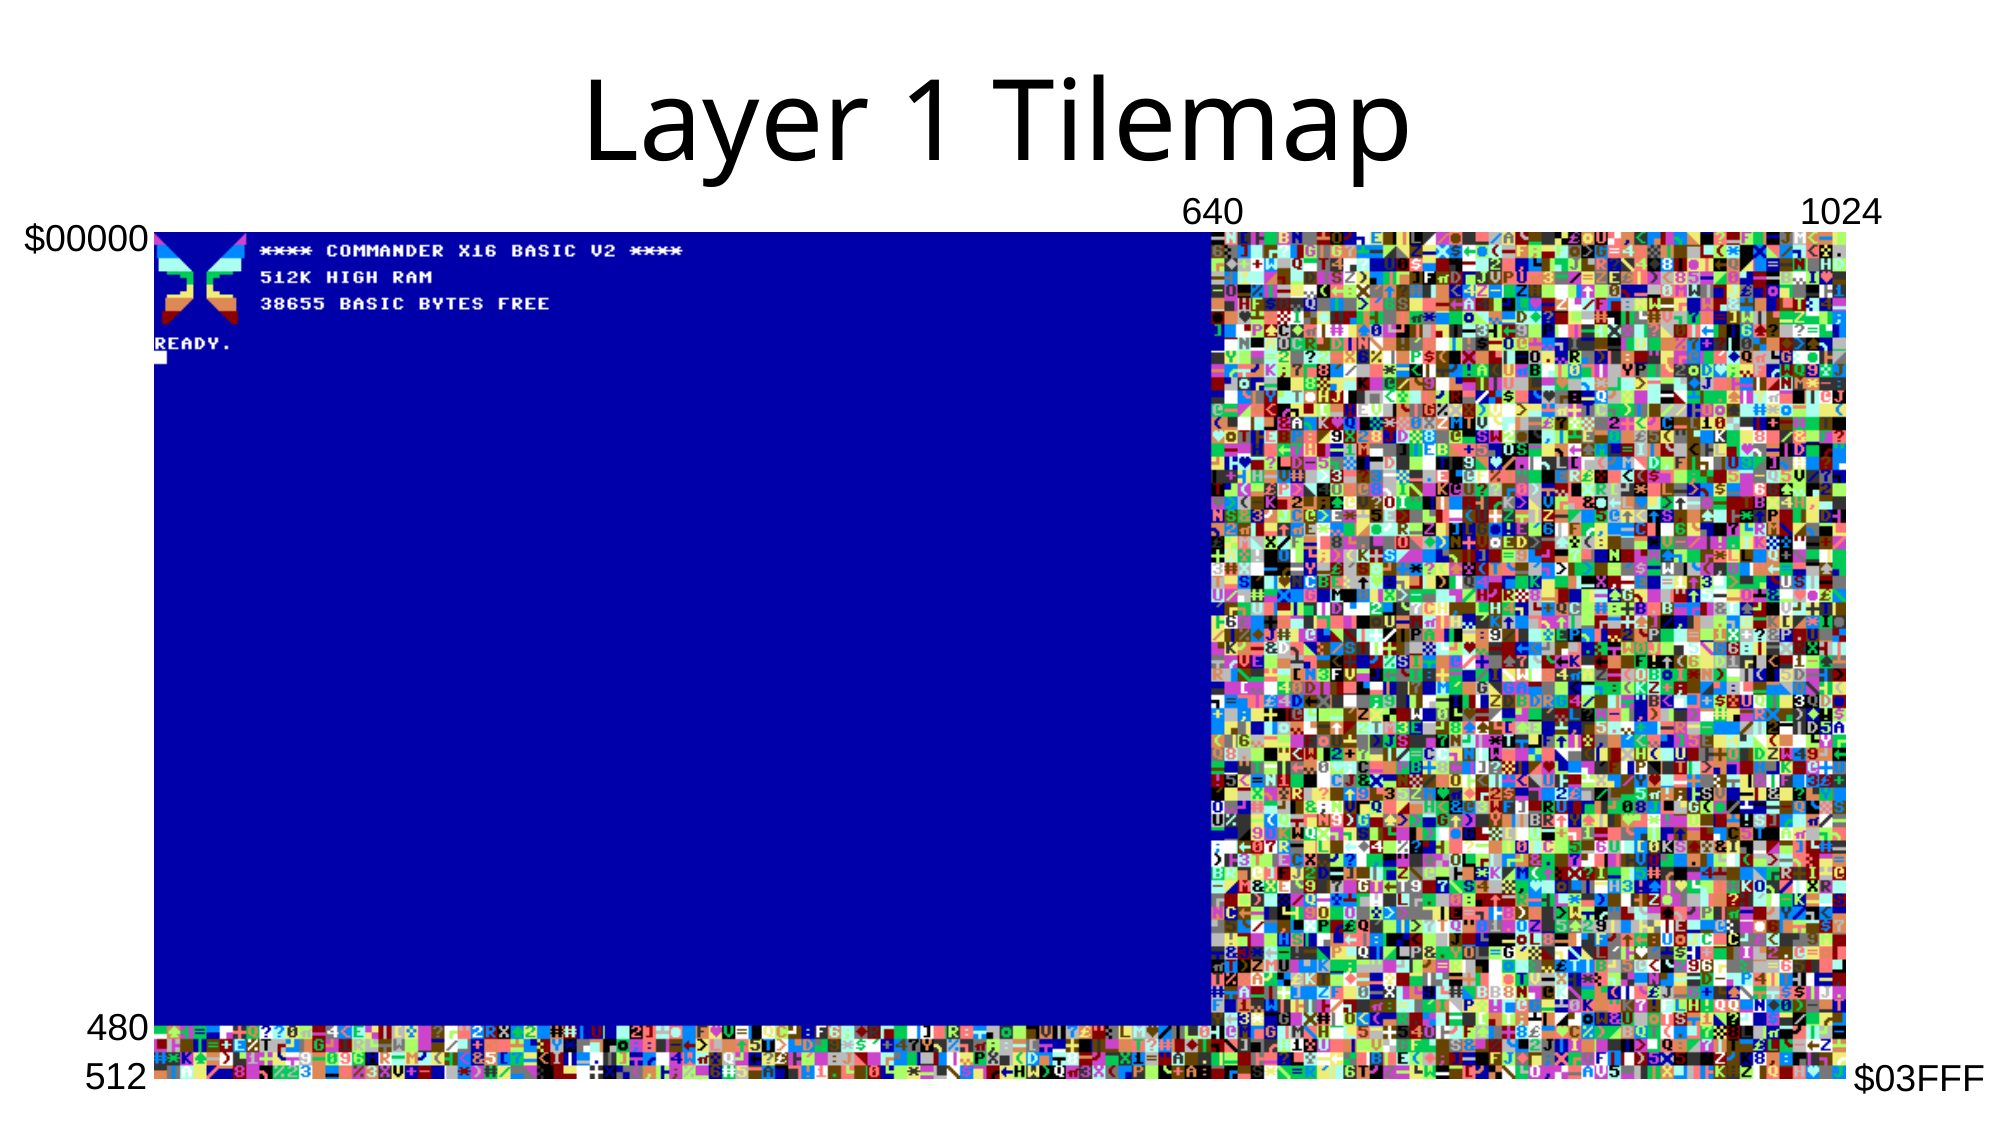

# Layer 1 Tilemap
1024
640
$00000
480
512
$03FFF